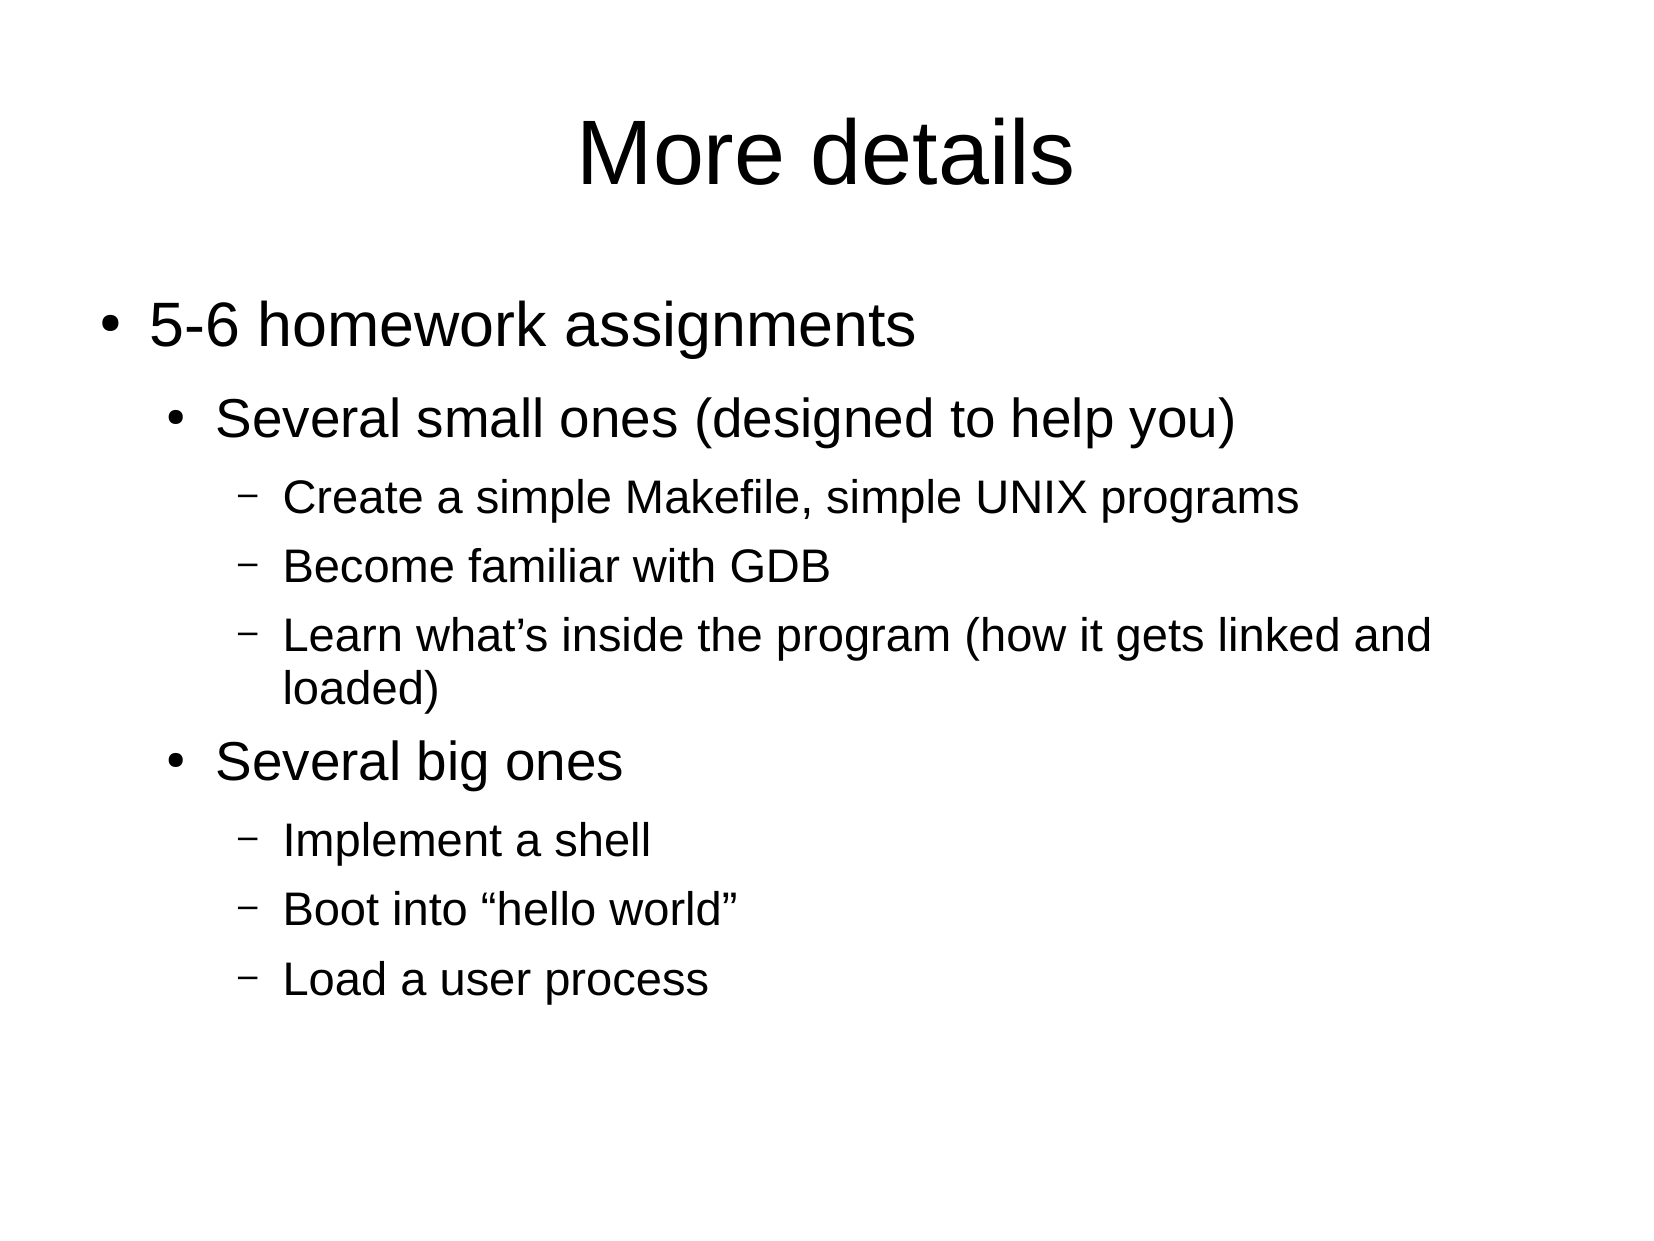

# More details
5-6 homework assignments
Several small ones (designed to help you)
Create a simple Makefile, simple UNIX programs
Become familiar with GDB
Learn what’s inside the program (how it gets linked and loaded)
Several big ones
Implement a shell
Boot into “hello world”
Load a user process